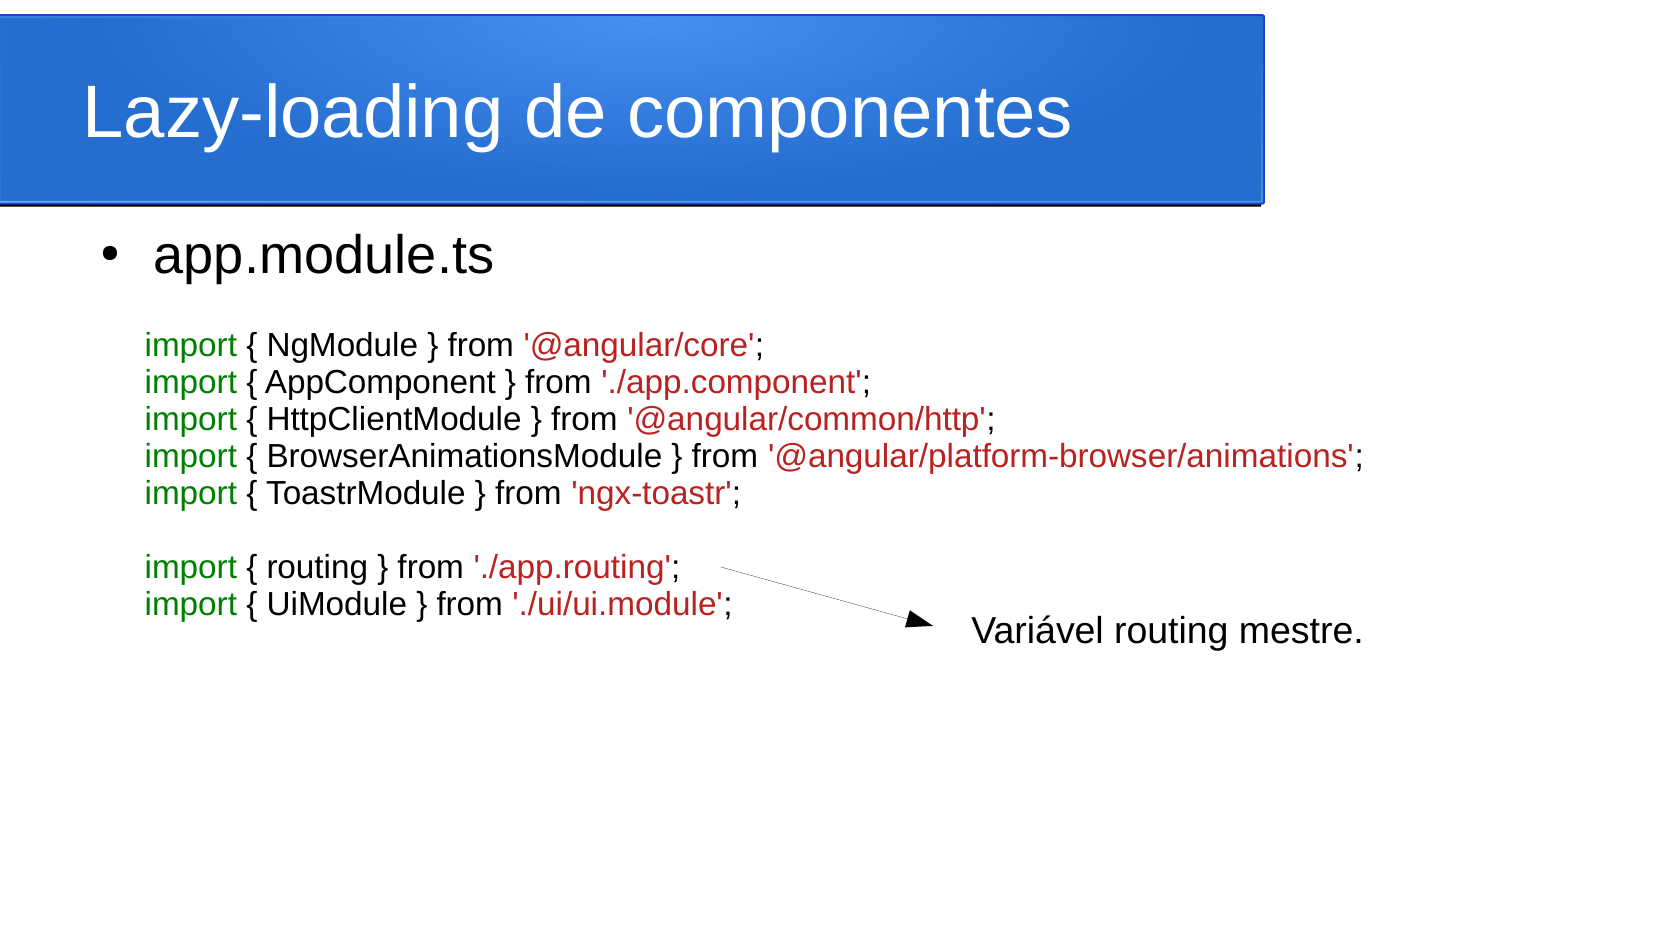

# Lazy-loading de componentes
app.module.ts
import { NgModule } from '@angular/core';
import { AppComponent } from './app.component';
import { HttpClientModule } from '@angular/common/http';
import { BrowserAnimationsModule } from '@angular/platform-browser/animations';
import { ToastrModule } from 'ngx-toastr';
import { routing } from './app.routing';
import { UiModule } from './ui/ui.module';
Variável routing mestre.